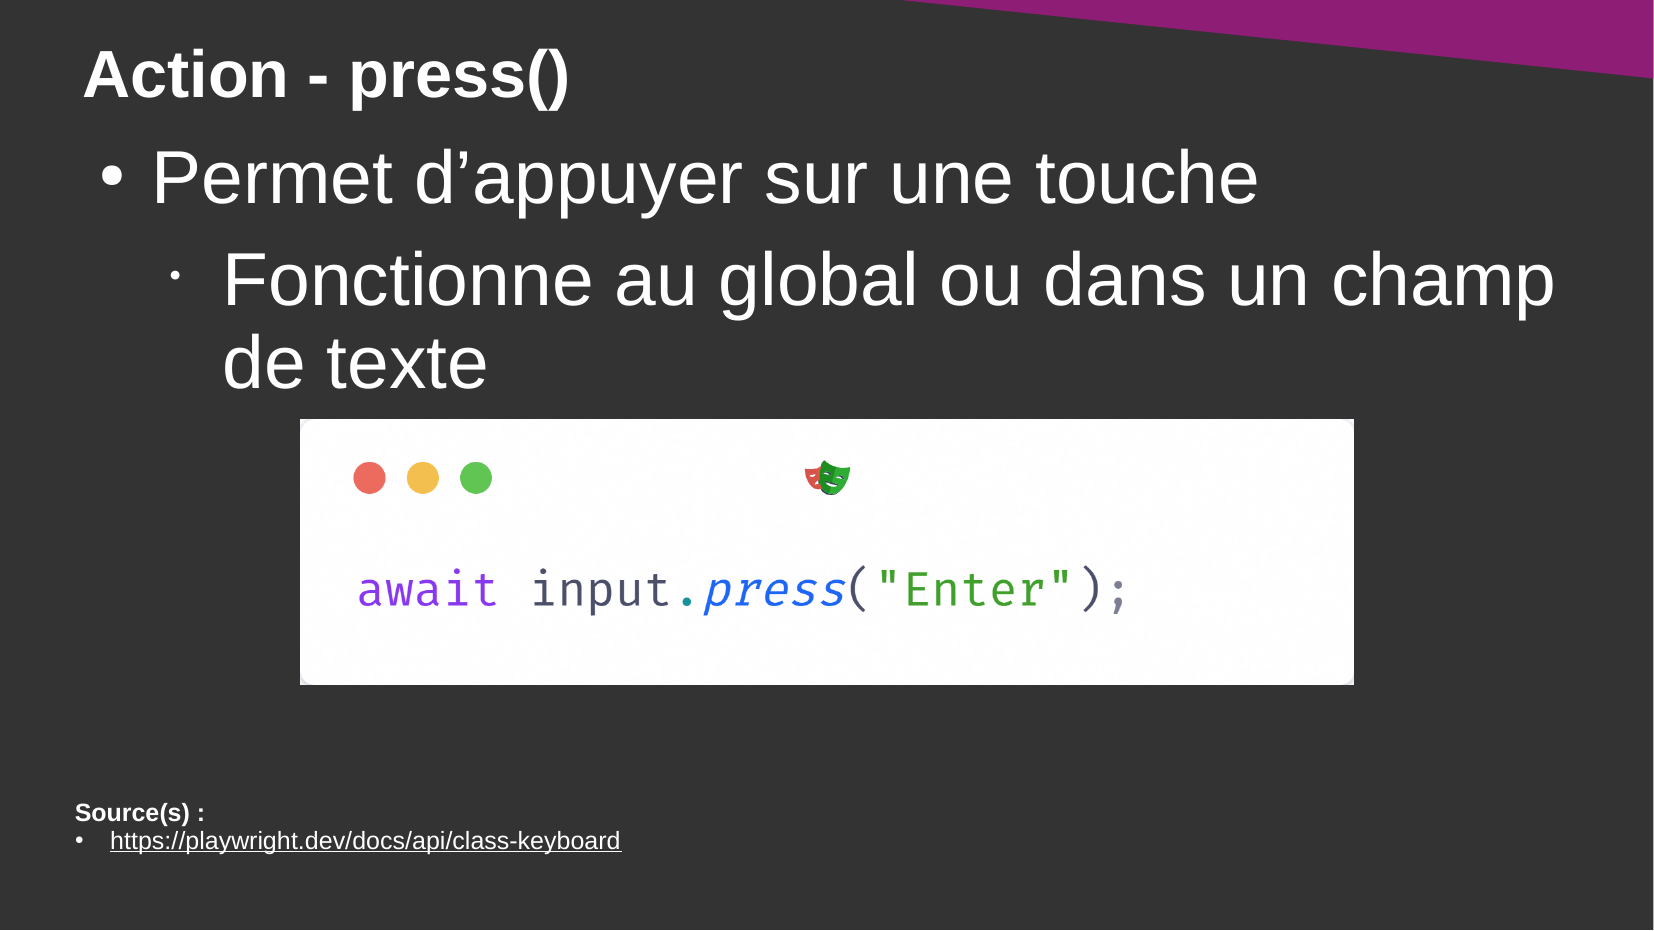

# Action - press()
Permet d’appuyer sur une touche
Fonctionne au global ou dans un champ de texte
Source(s) :
https://playwright.dev/docs/api/class-keyboard